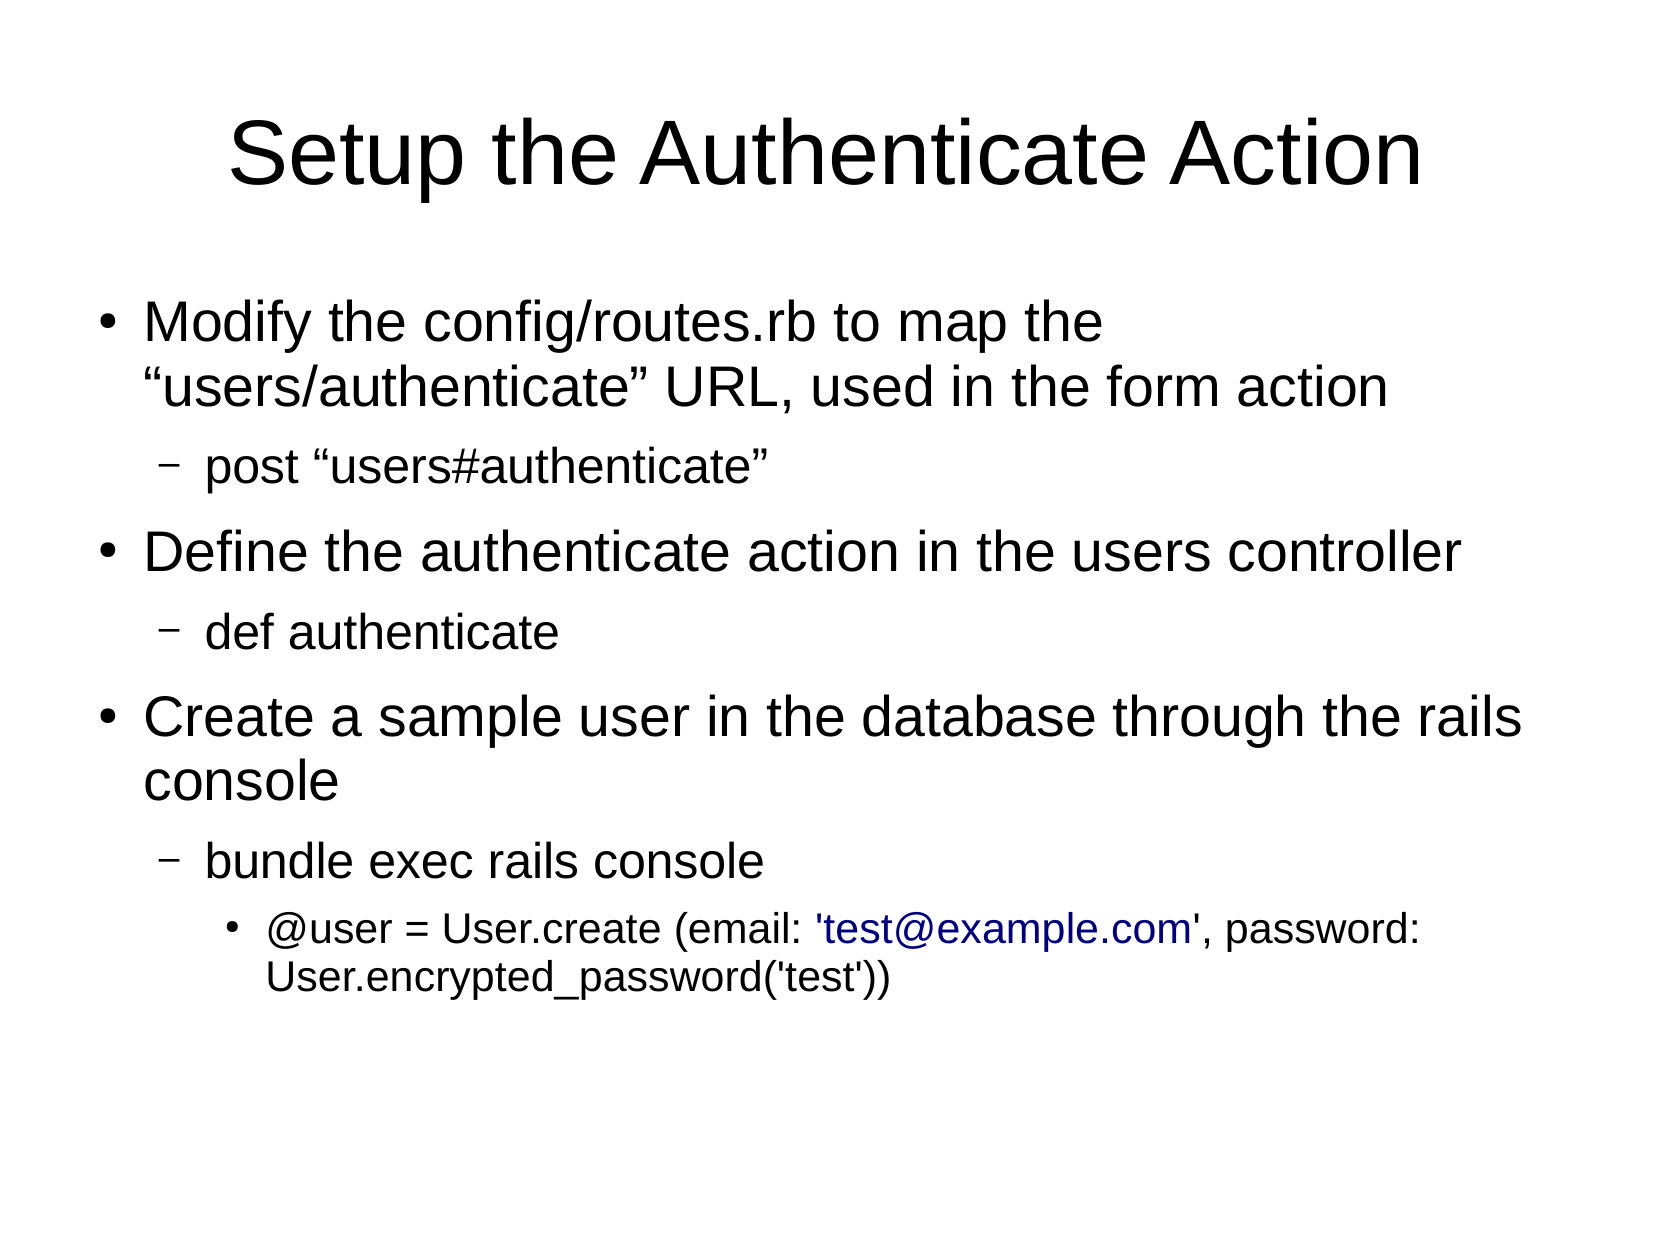

# Setup the Authenticate Action
Modify the config/routes.rb to map the “users/authenticate” URL, used in the form action
post “users#authenticate”
Define the authenticate action in the users controller
def authenticate
Create a sample user in the database through the rails console
bundle exec rails console
@user = User.create (email: 'test@example.com', password: User.encrypted_password('test'))